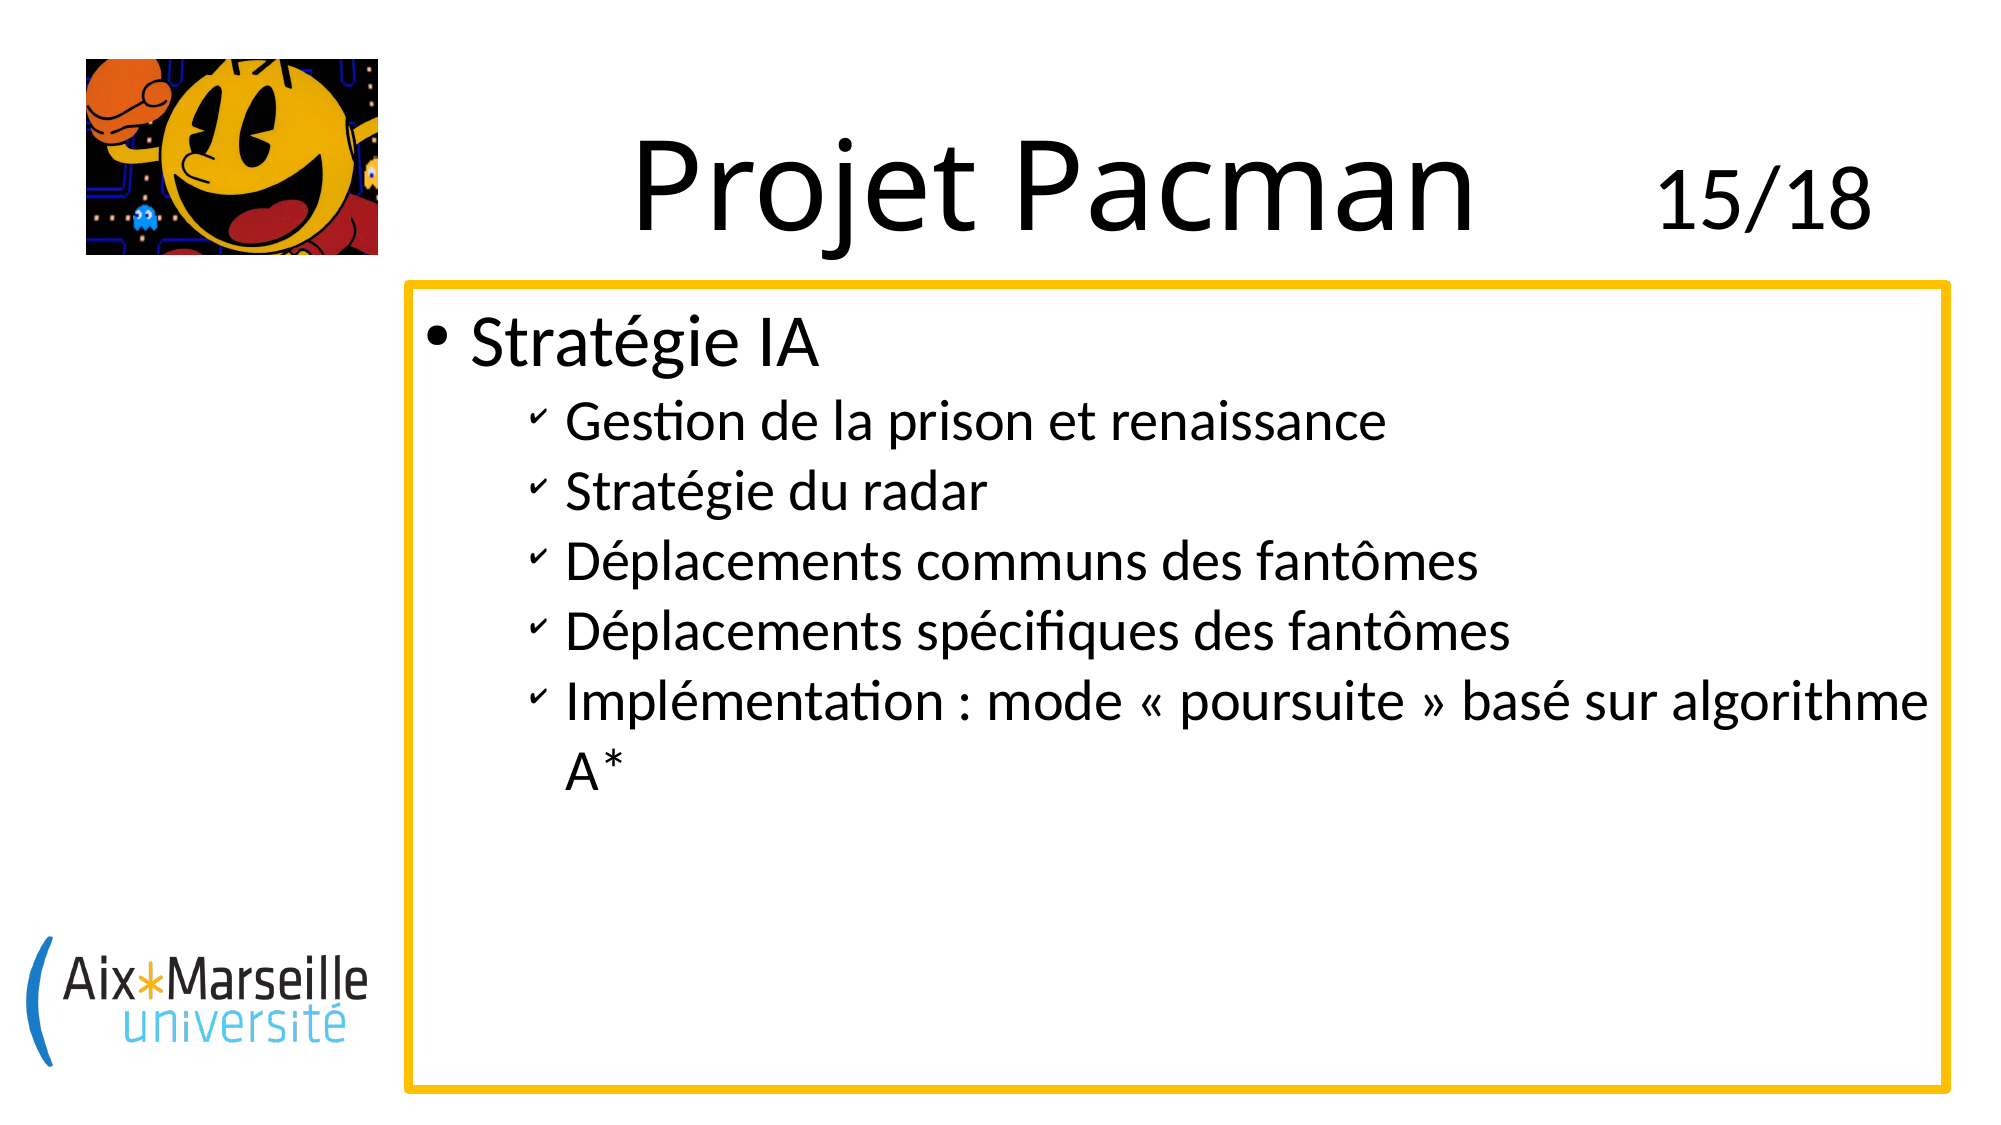

# Projet Pacman
Stratégie IA
Gestion de la prison et renaissance
Stratégie du radar
Déplacements communs des fantômes
Déplacements spécifiques des fantômes
Implémentation : mode « poursuite » basé sur algorithme A*